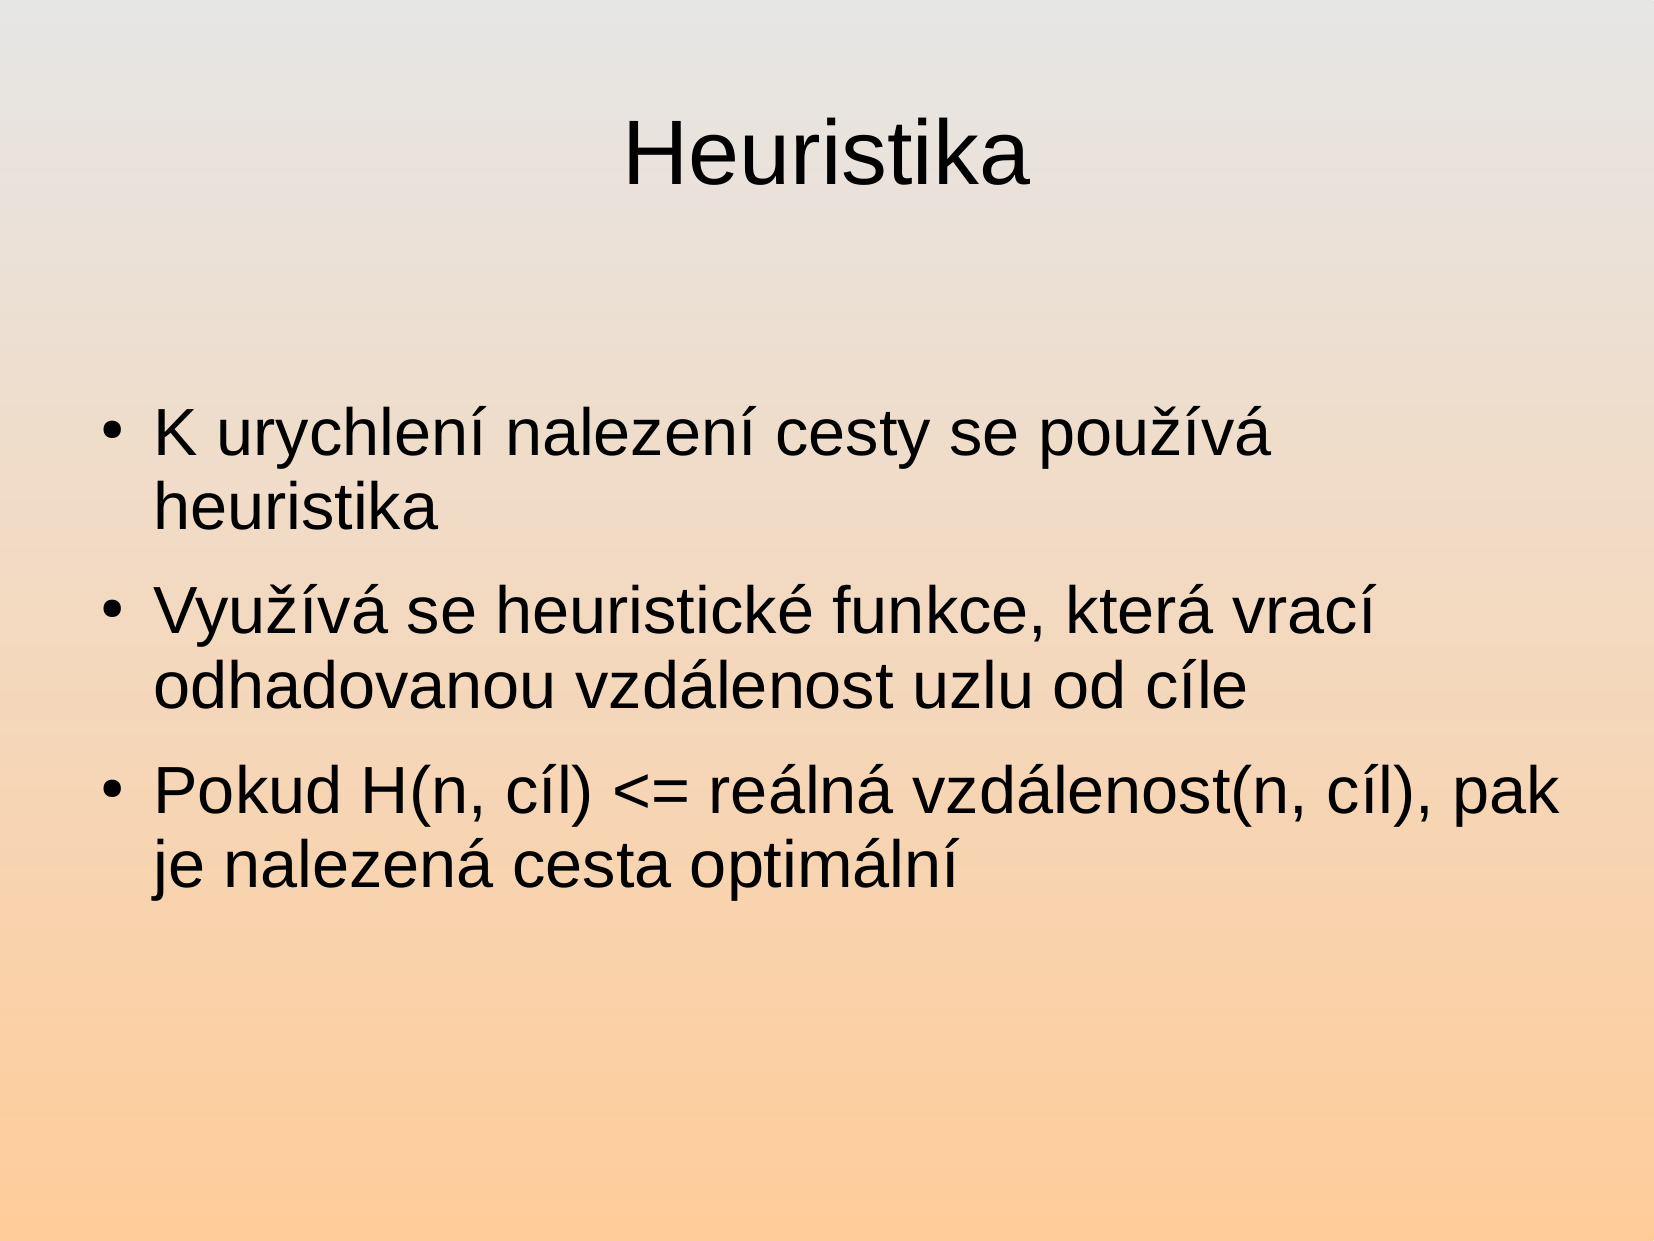

# Heuristika
K urychlení nalezení cesty se používá heuristika
Využívá se heuristické funkce, která vrací odhadovanou vzdálenost uzlu od cíle
Pokud H(n, cíl) <= reálná vzdálenost(n, cíl), pak je nalezená cesta optimální